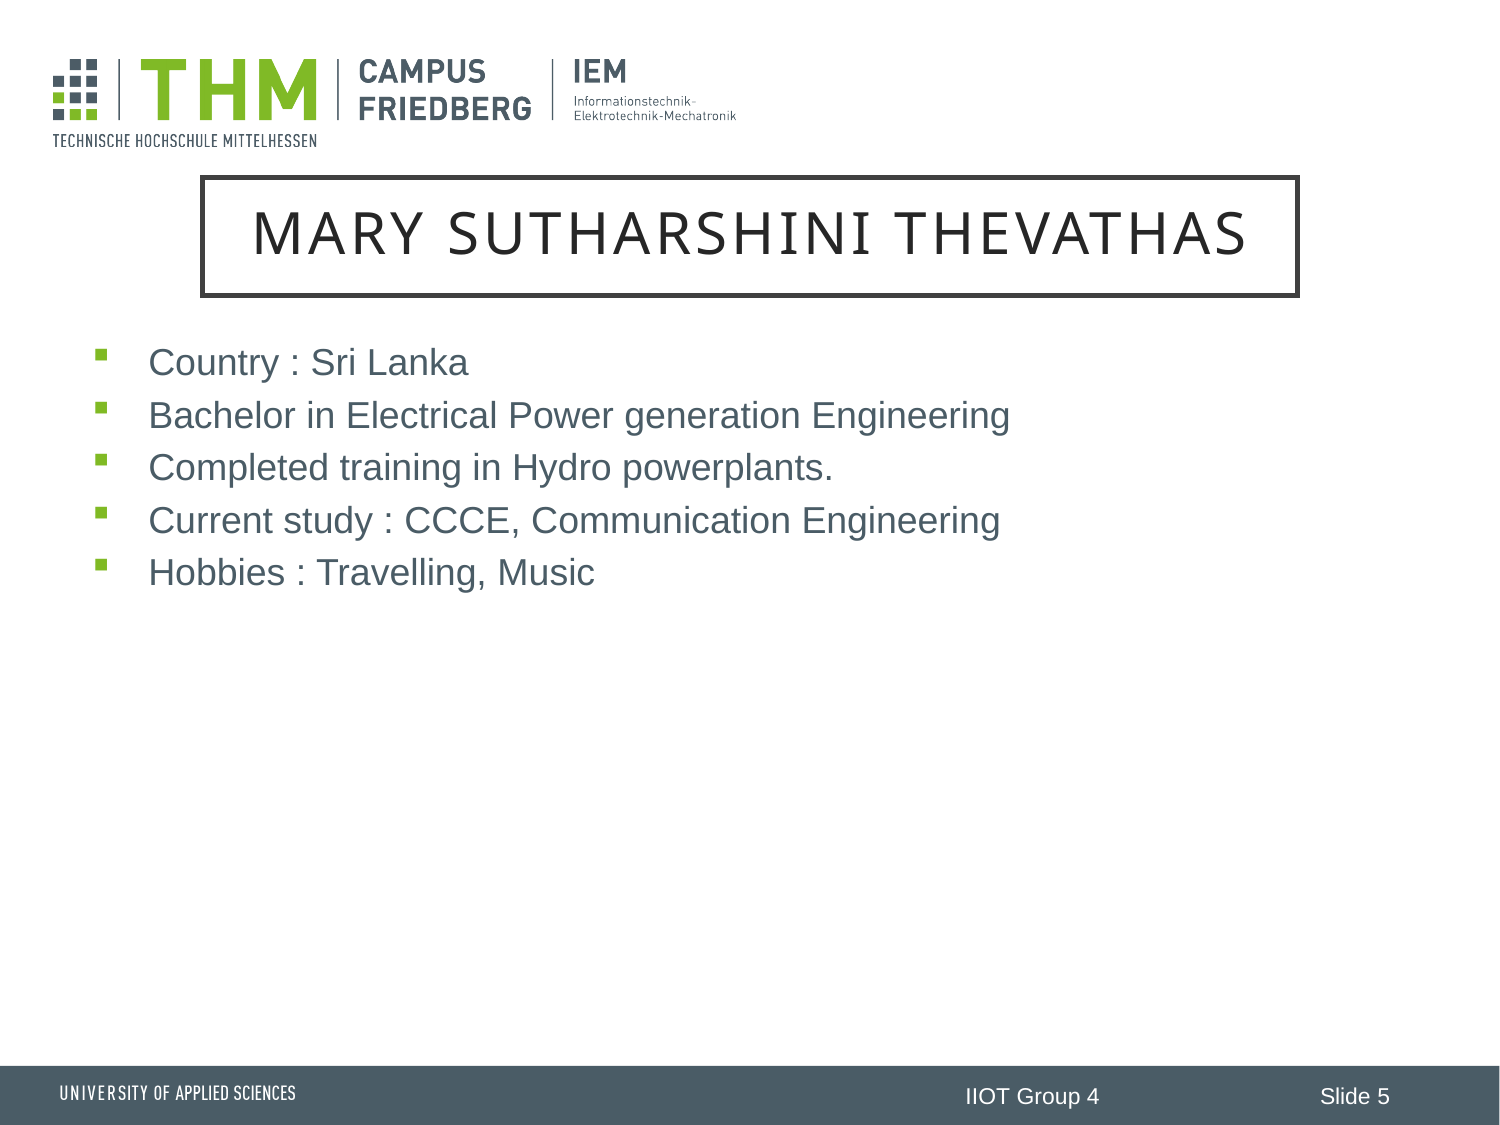

# Mary Sutharshini Thevathas
Country : Sri Lanka
Bachelor in Electrical Power generation Engineering
Completed training in Hydro powerplants.
Current study : CCCE, Communication Engineering
Hobbies : Travelling, Music